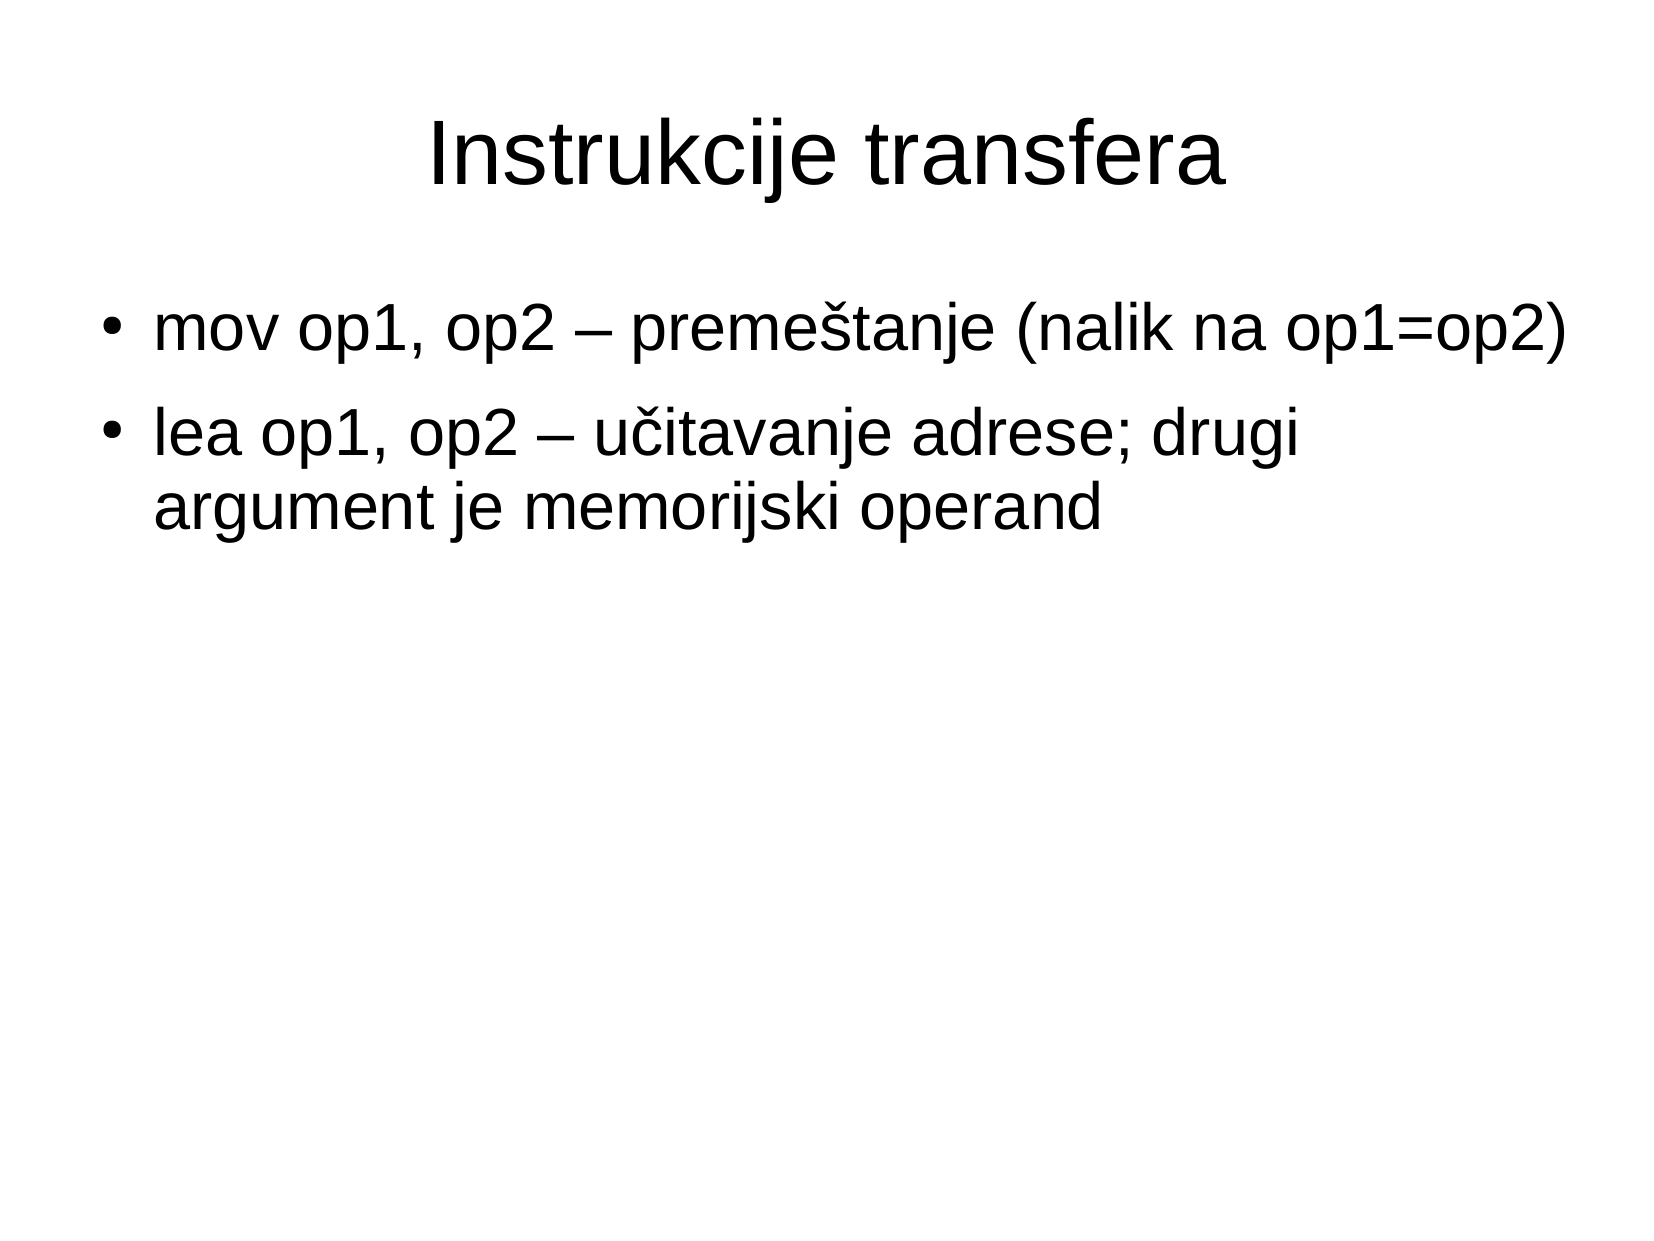

# Instrukcije transfera
mov op1, op2 – premeštanje (nalik na op1=op2)
lea op1, op2 – učitavanje adrese; drugi argument je memorijski operand